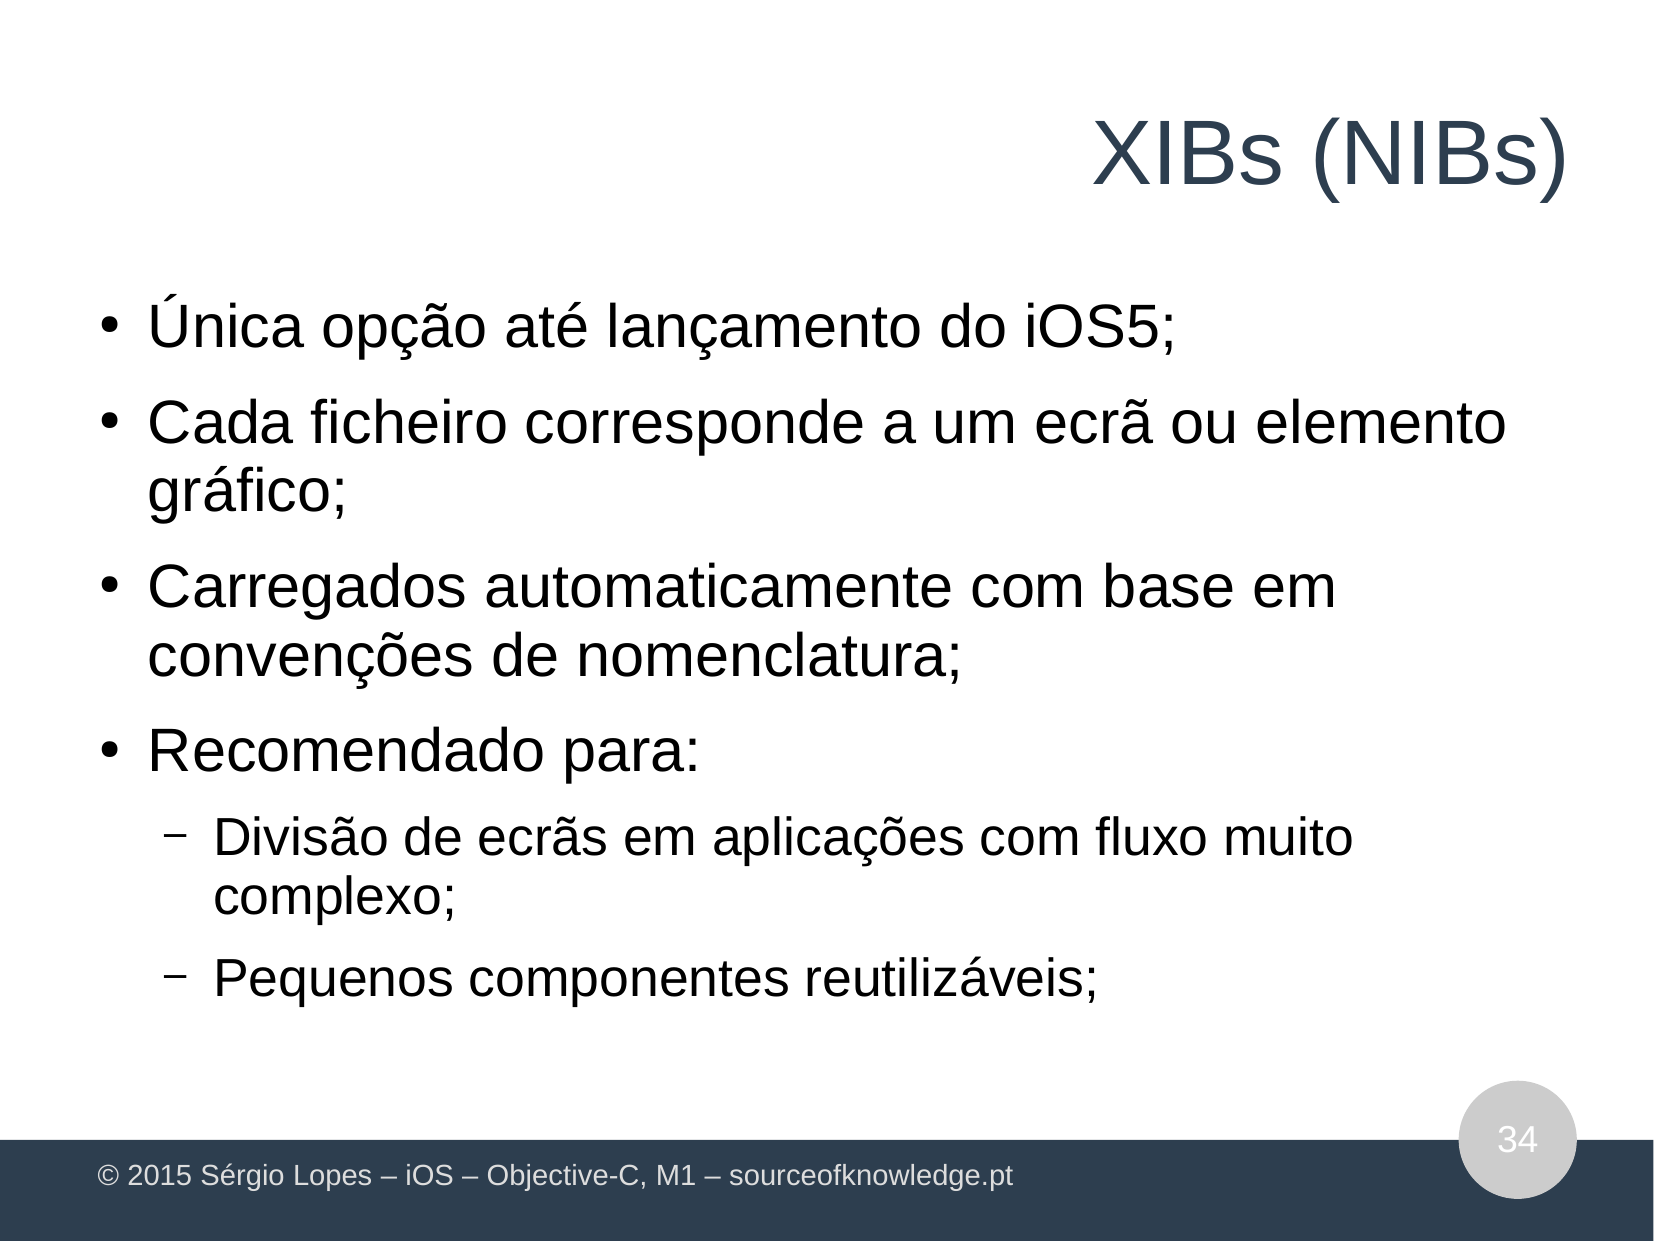

# XIBs (NIBs)
Única opção até lançamento do iOS5;
Cada ficheiro corresponde a um ecrã ou elemento gráfico;
Carregados automaticamente com base em convenções de nomenclatura;
Recomendado para:
Divisão de ecrãs em aplicações com fluxo muito complexo;
Pequenos componentes reutilizáveis;
34
© 2015 Sérgio Lopes – iOS – Objective-C, M1 – sourceofknowledge.pt